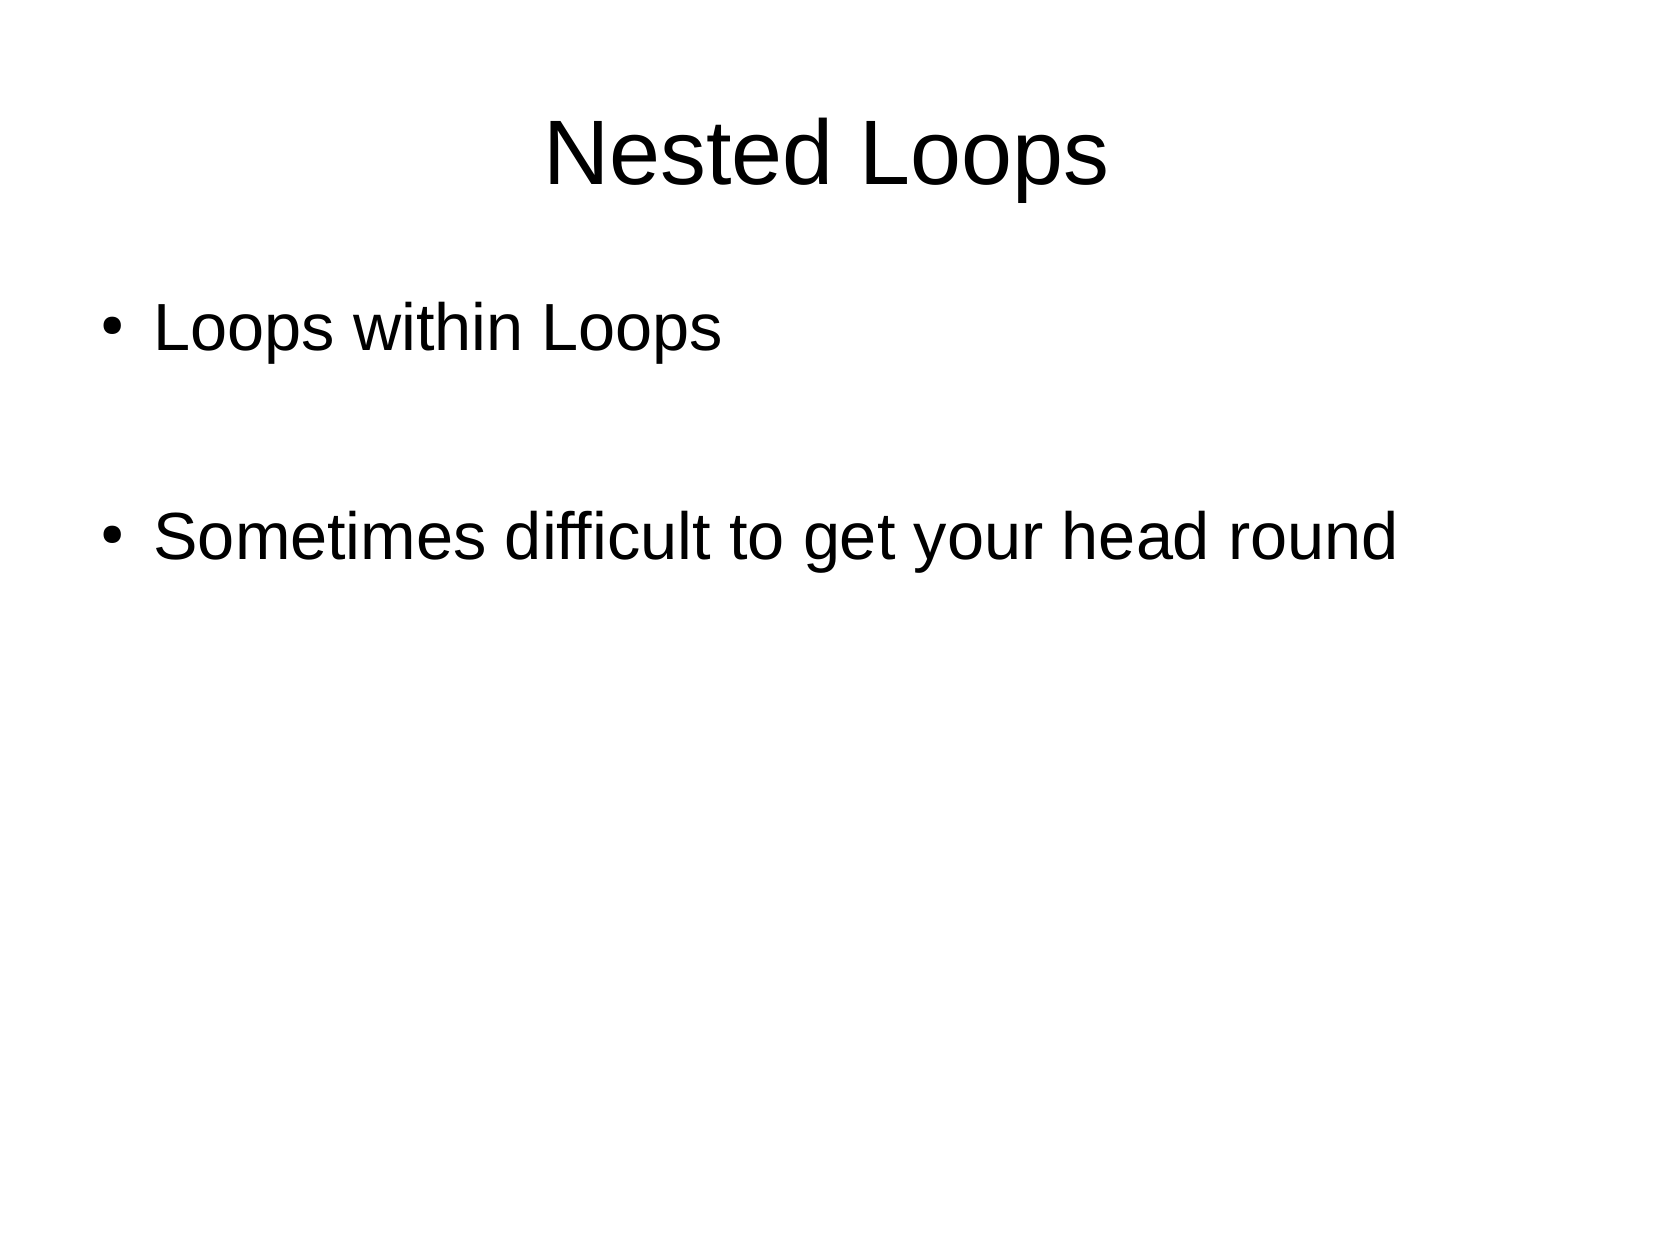

# Nested Loops
Loops within Loops
Sometimes difficult to get your head round